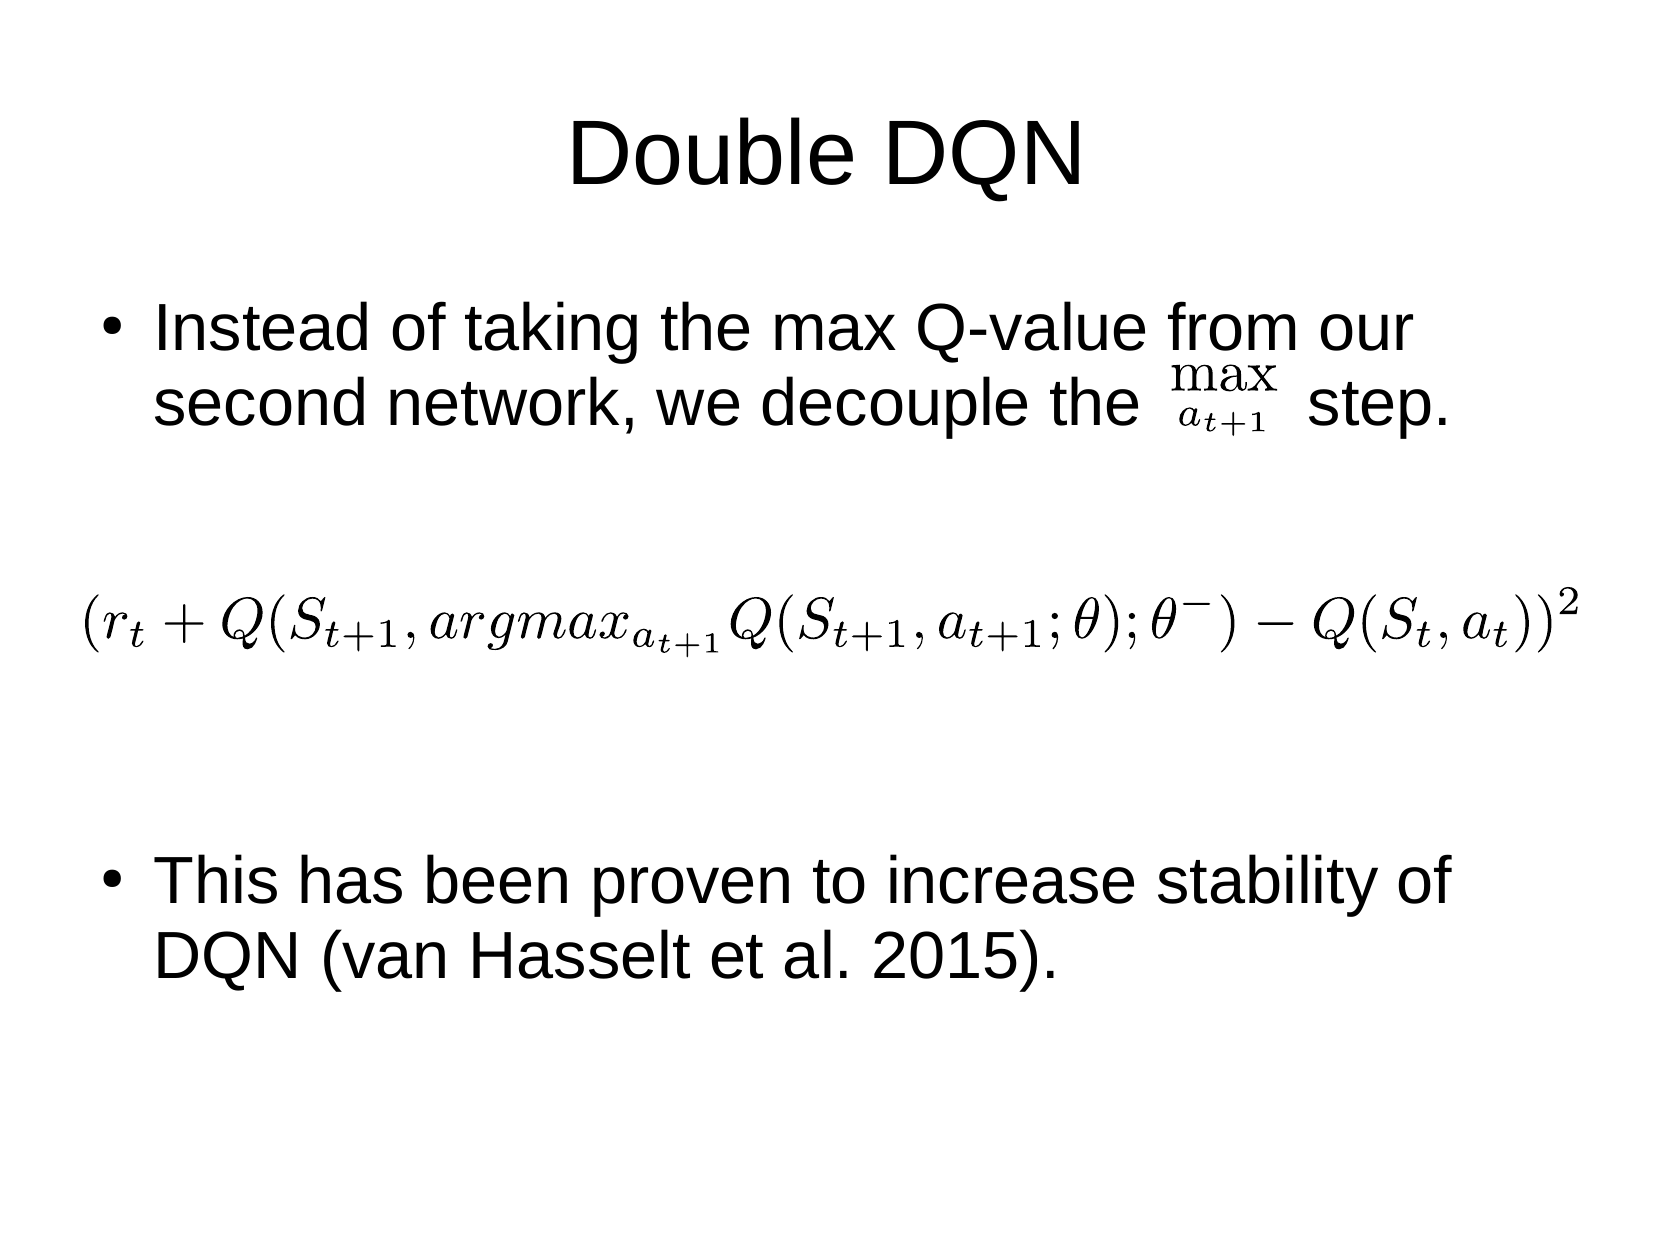

# Double DQN
Instead of taking the max Q-value from our second network, we decouple the step.
This has been proven to increase stability of DQN (van Hasselt et al. 2015).